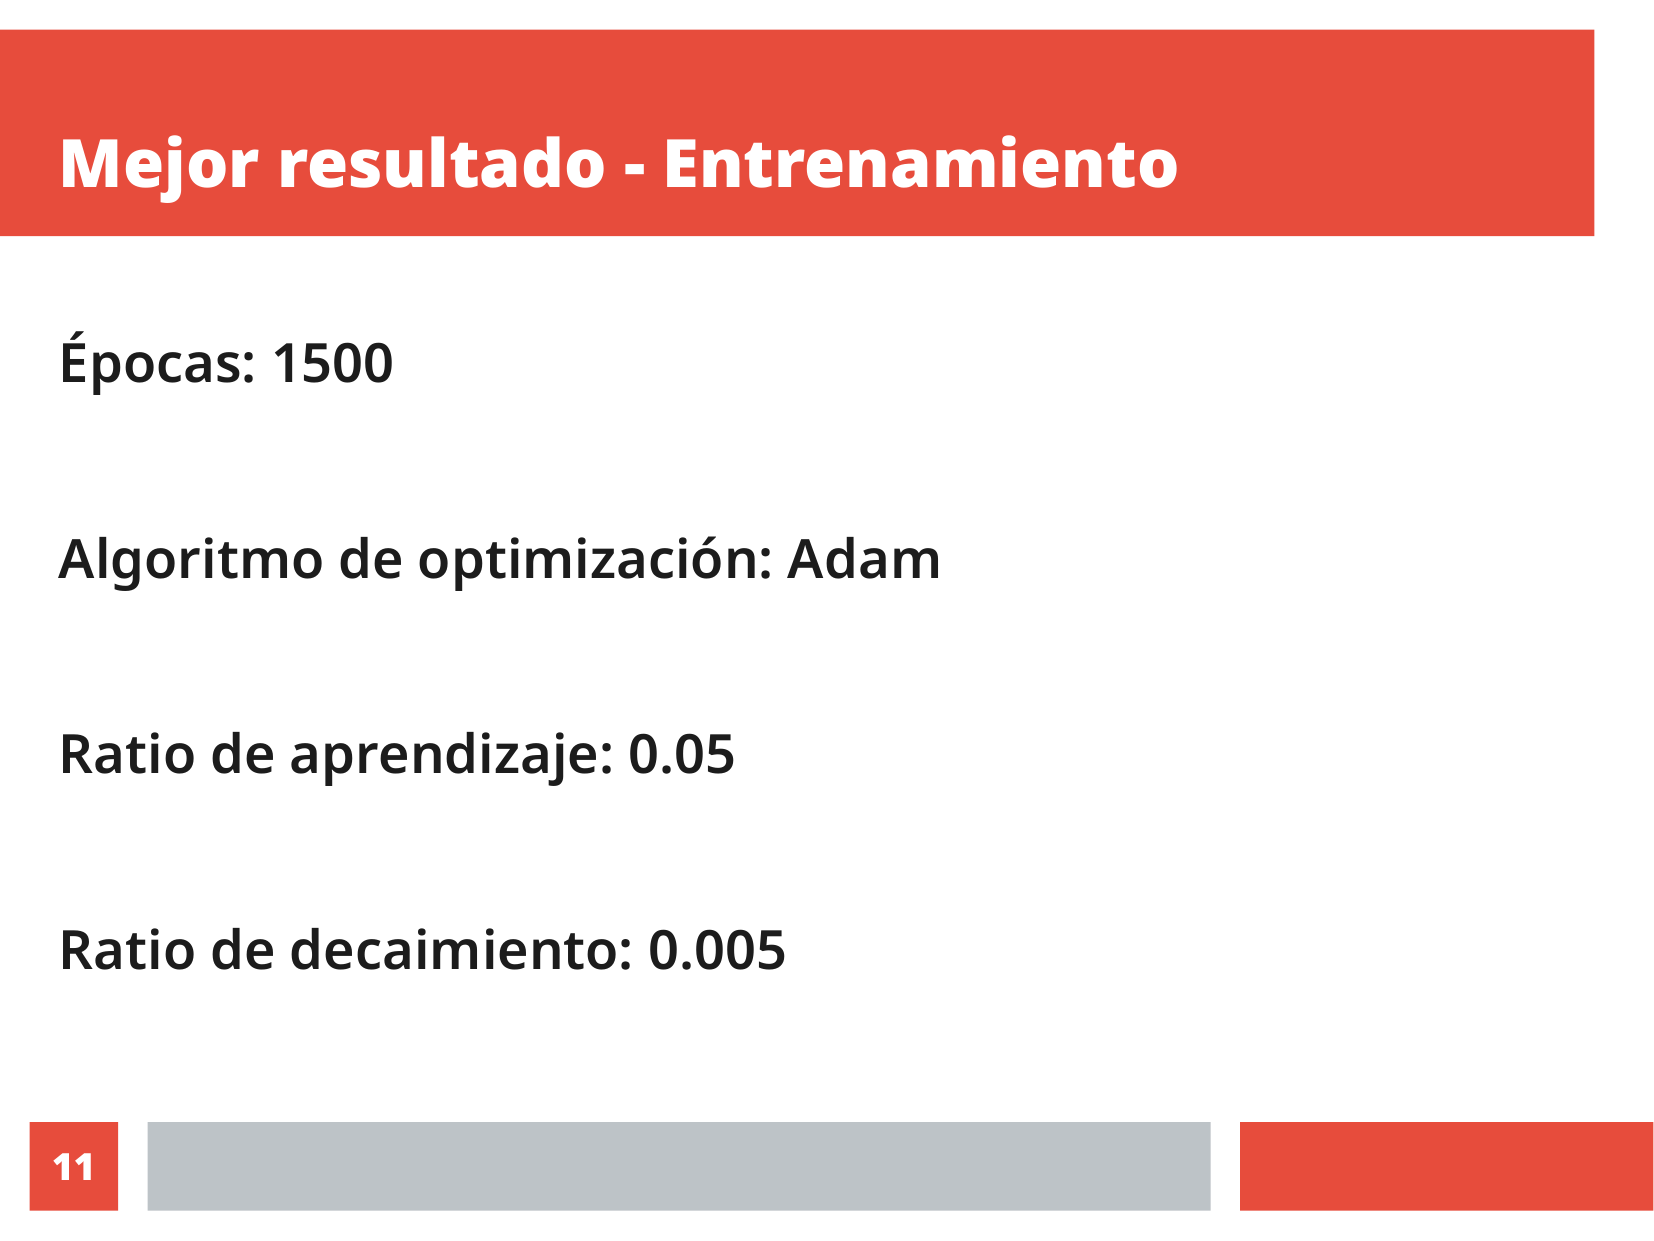

# Mejor resultado - Entrenamiento
Épocas: 1500
Algoritmo de optimización: Adam
Ratio de aprendizaje: 0.05
Ratio de decaimiento: 0.005
11